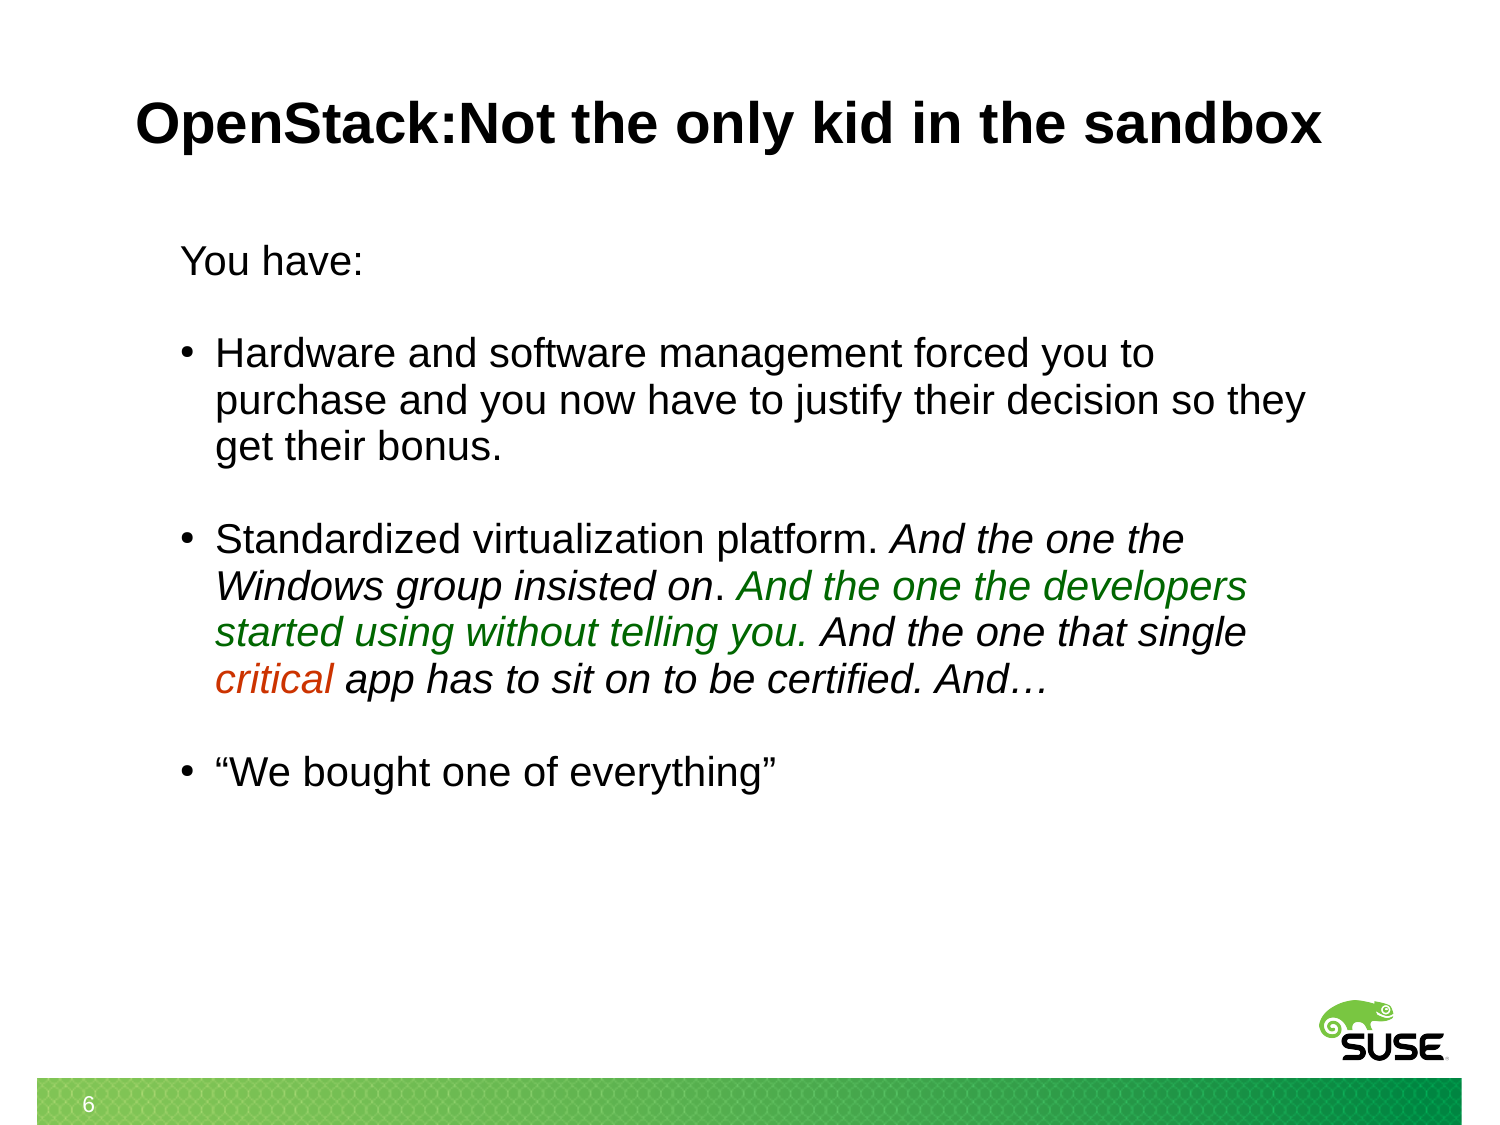

# OpenStack:Not the only kid in the sandbox
You have:
Hardware and software management forced you to purchase and you now have to justify their decision so they get their bonus.
Standardized virtualization platform. And the one the Windows group insisted on. And the one the developers started using without telling you. And the one that single critical app has to sit on to be certified. And…
“We bought one of everything”